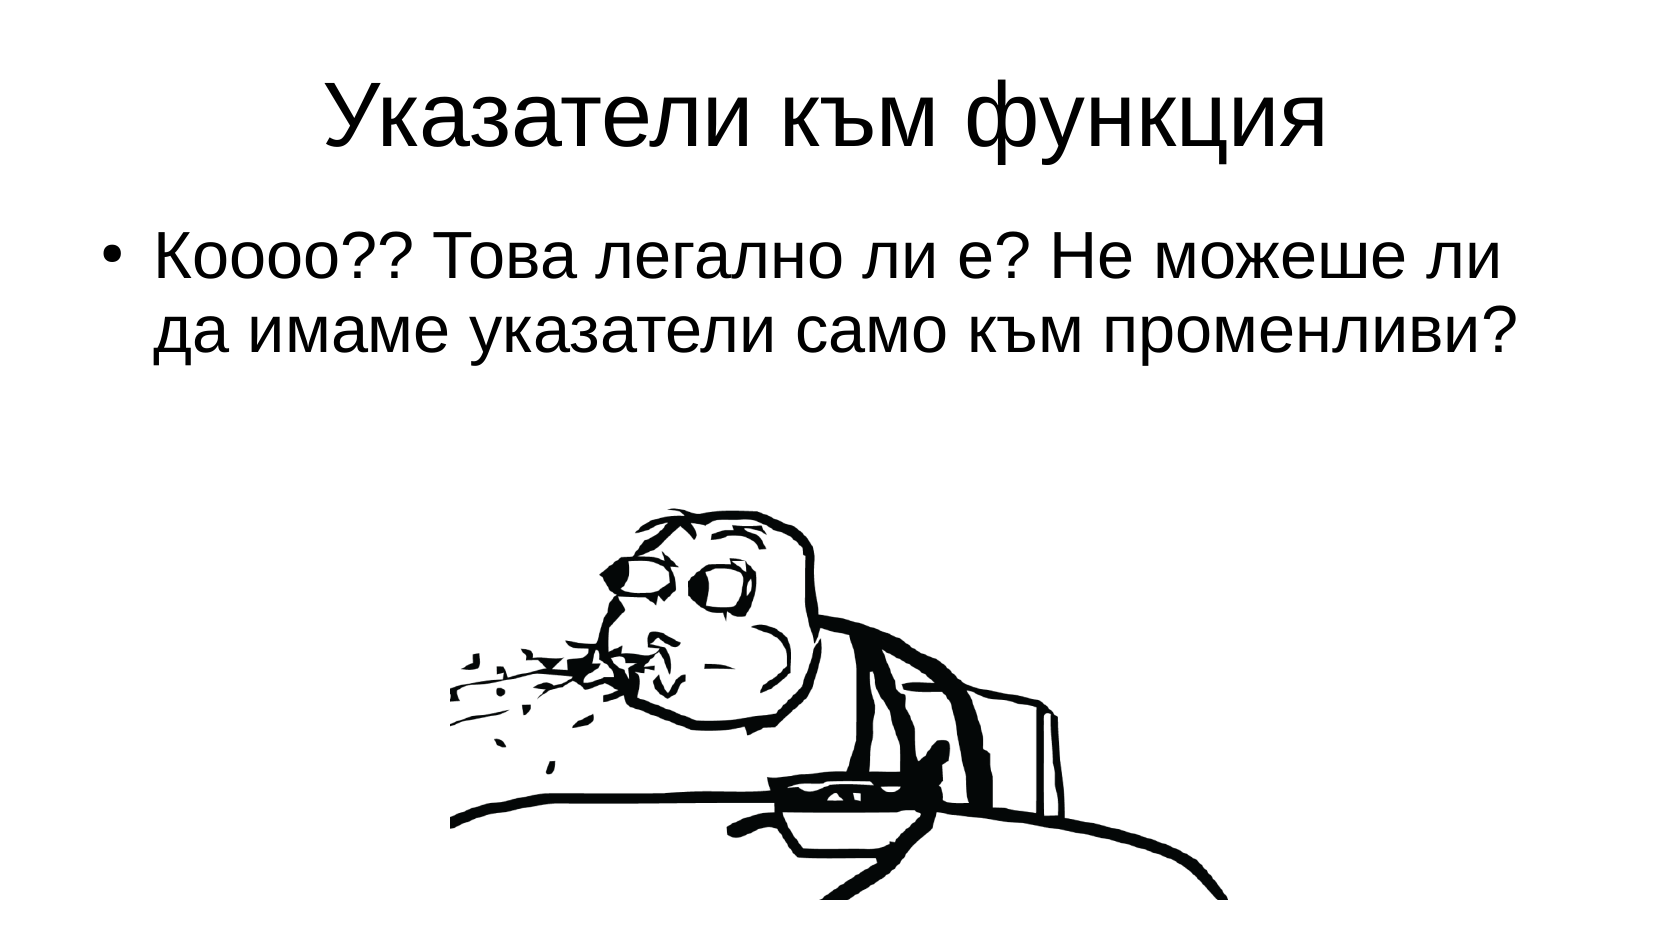

# Указатели към функция
Коооо?? Това легално ли е? Не можеше ли да имаме указатели само към променливи?